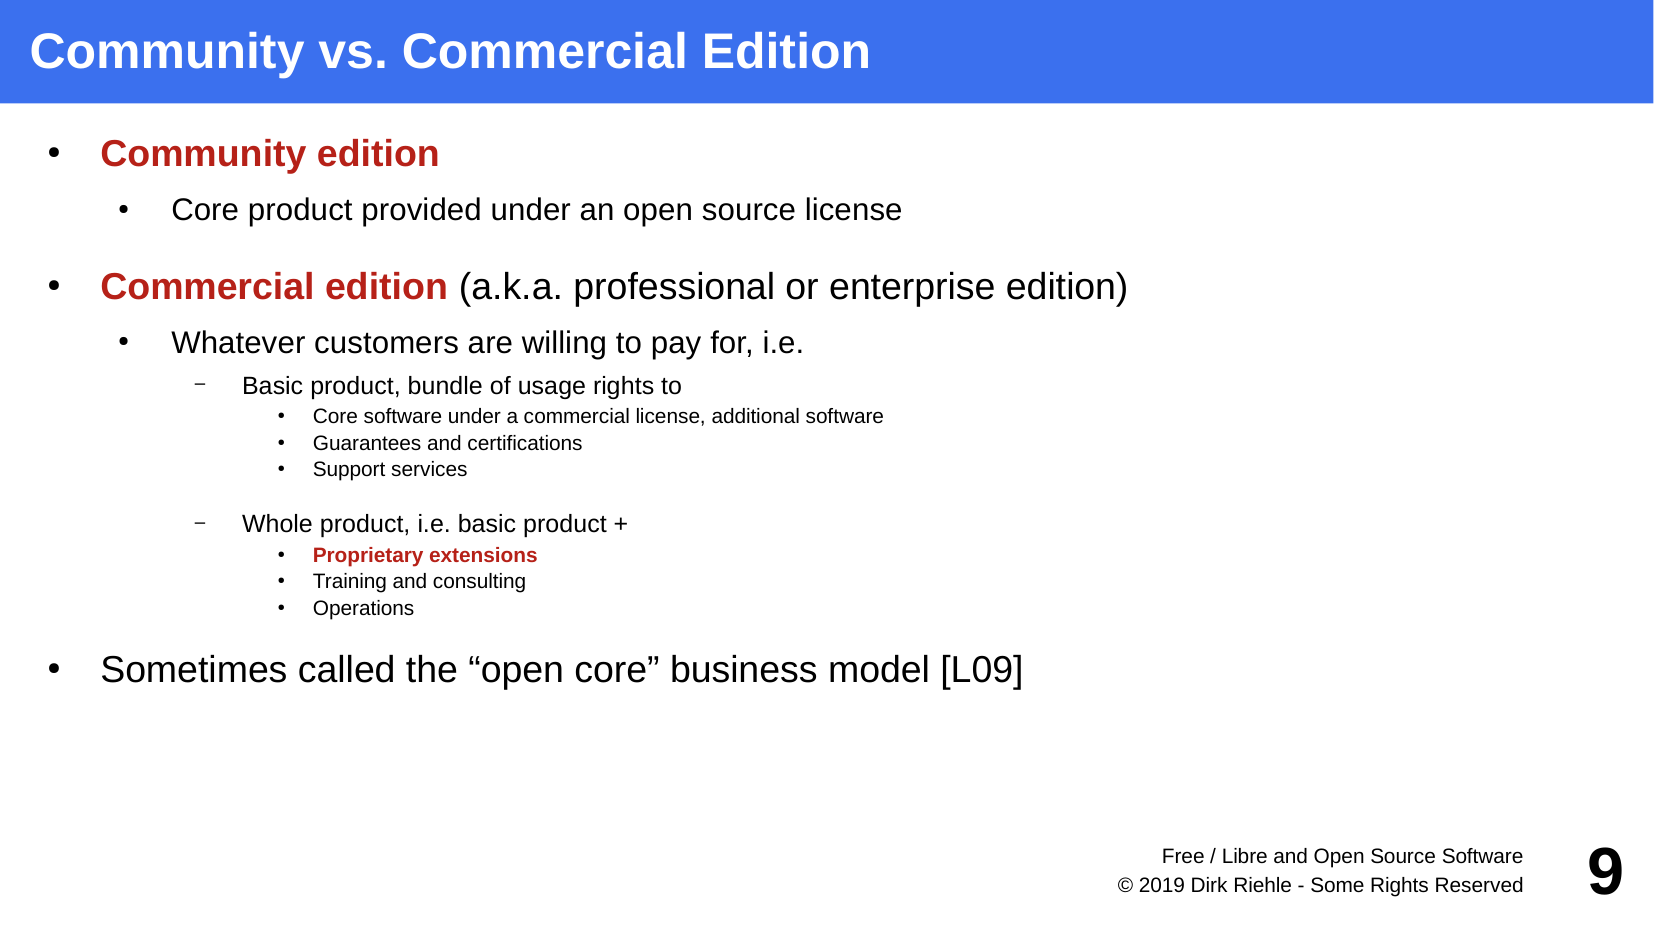

# Community vs. Commercial Edition
Community edition
Core product provided under an open source license
Commercial edition (a.k.a. professional or enterprise edition)
Whatever customers are willing to pay for, i.e.
Basic product, bundle of usage rights to
Core software under a commercial license, additional software
Guarantees and certifications
Support services
Whole product, i.e. basic product +
Proprietary extensions
Training and consulting
Operations
Sometimes called the “open core” business model [L09]
Free / Libre and Open Source Software
9
© 2019 Dirk Riehle - Some Rights Reserved